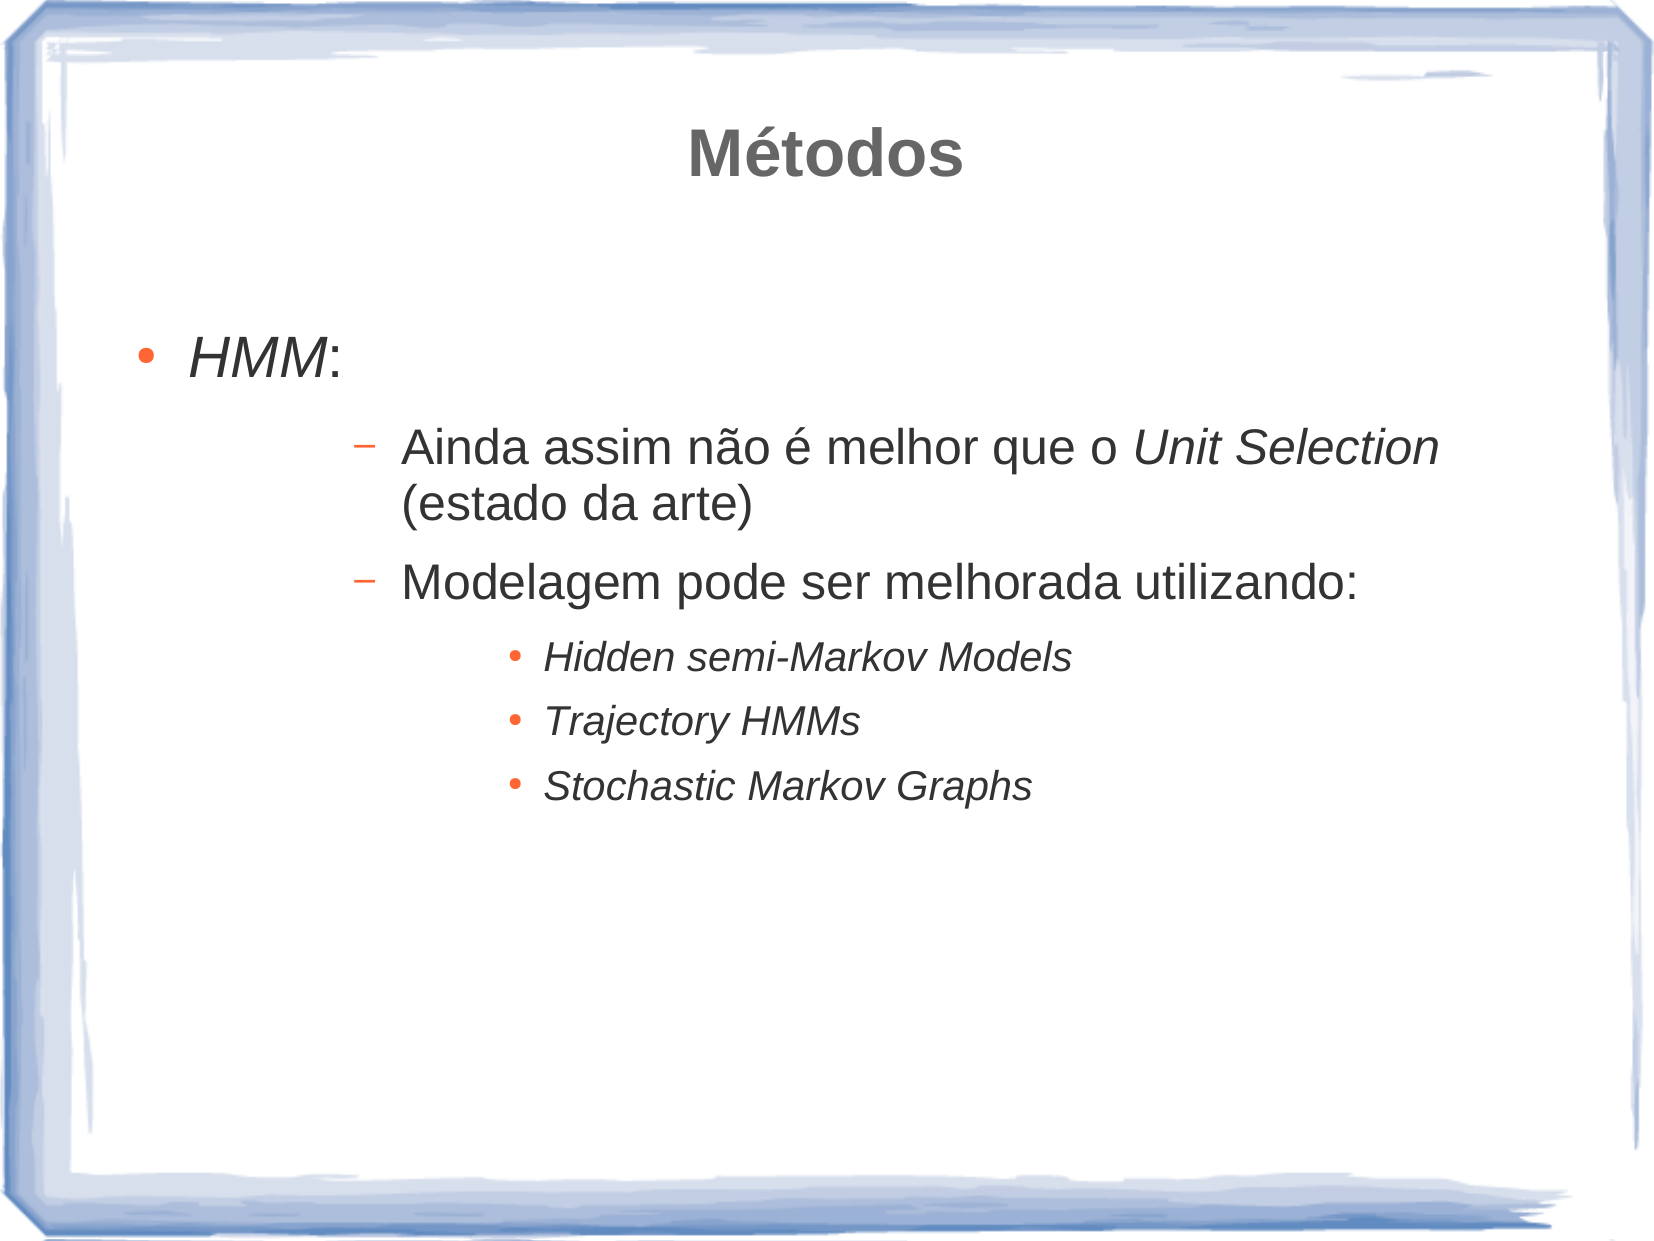

# Métodos
HMM:
Ainda assim não é melhor que o Unit Selection (estado da arte)
Modelagem pode ser melhorada utilizando:
Hidden semi-Markov Models
Trajectory HMMs
Stochastic Markov Graphs